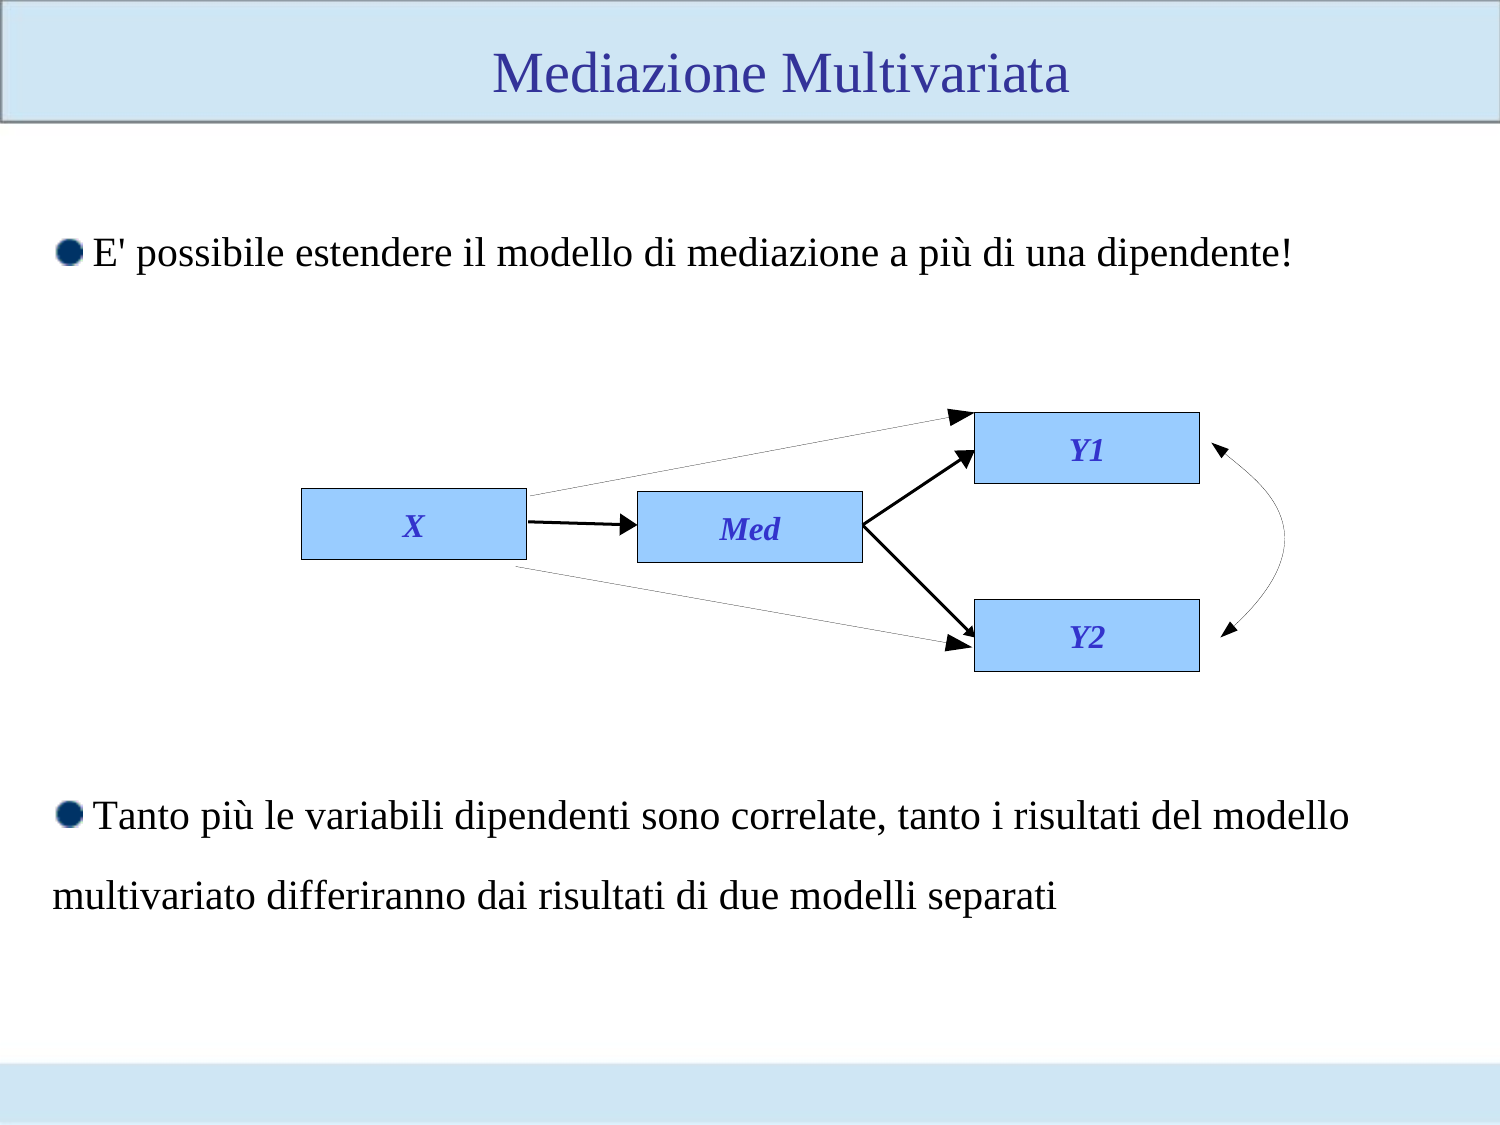

# Mediazione Multivariata
 E' possibile estendere il modello di mediazione a più di una dipendente!
Y1
X
Med
Y2
 Tanto più le variabili dipendenti sono correlate, tanto i risultati del modello multivariato differiranno dai risultati di due modelli separati